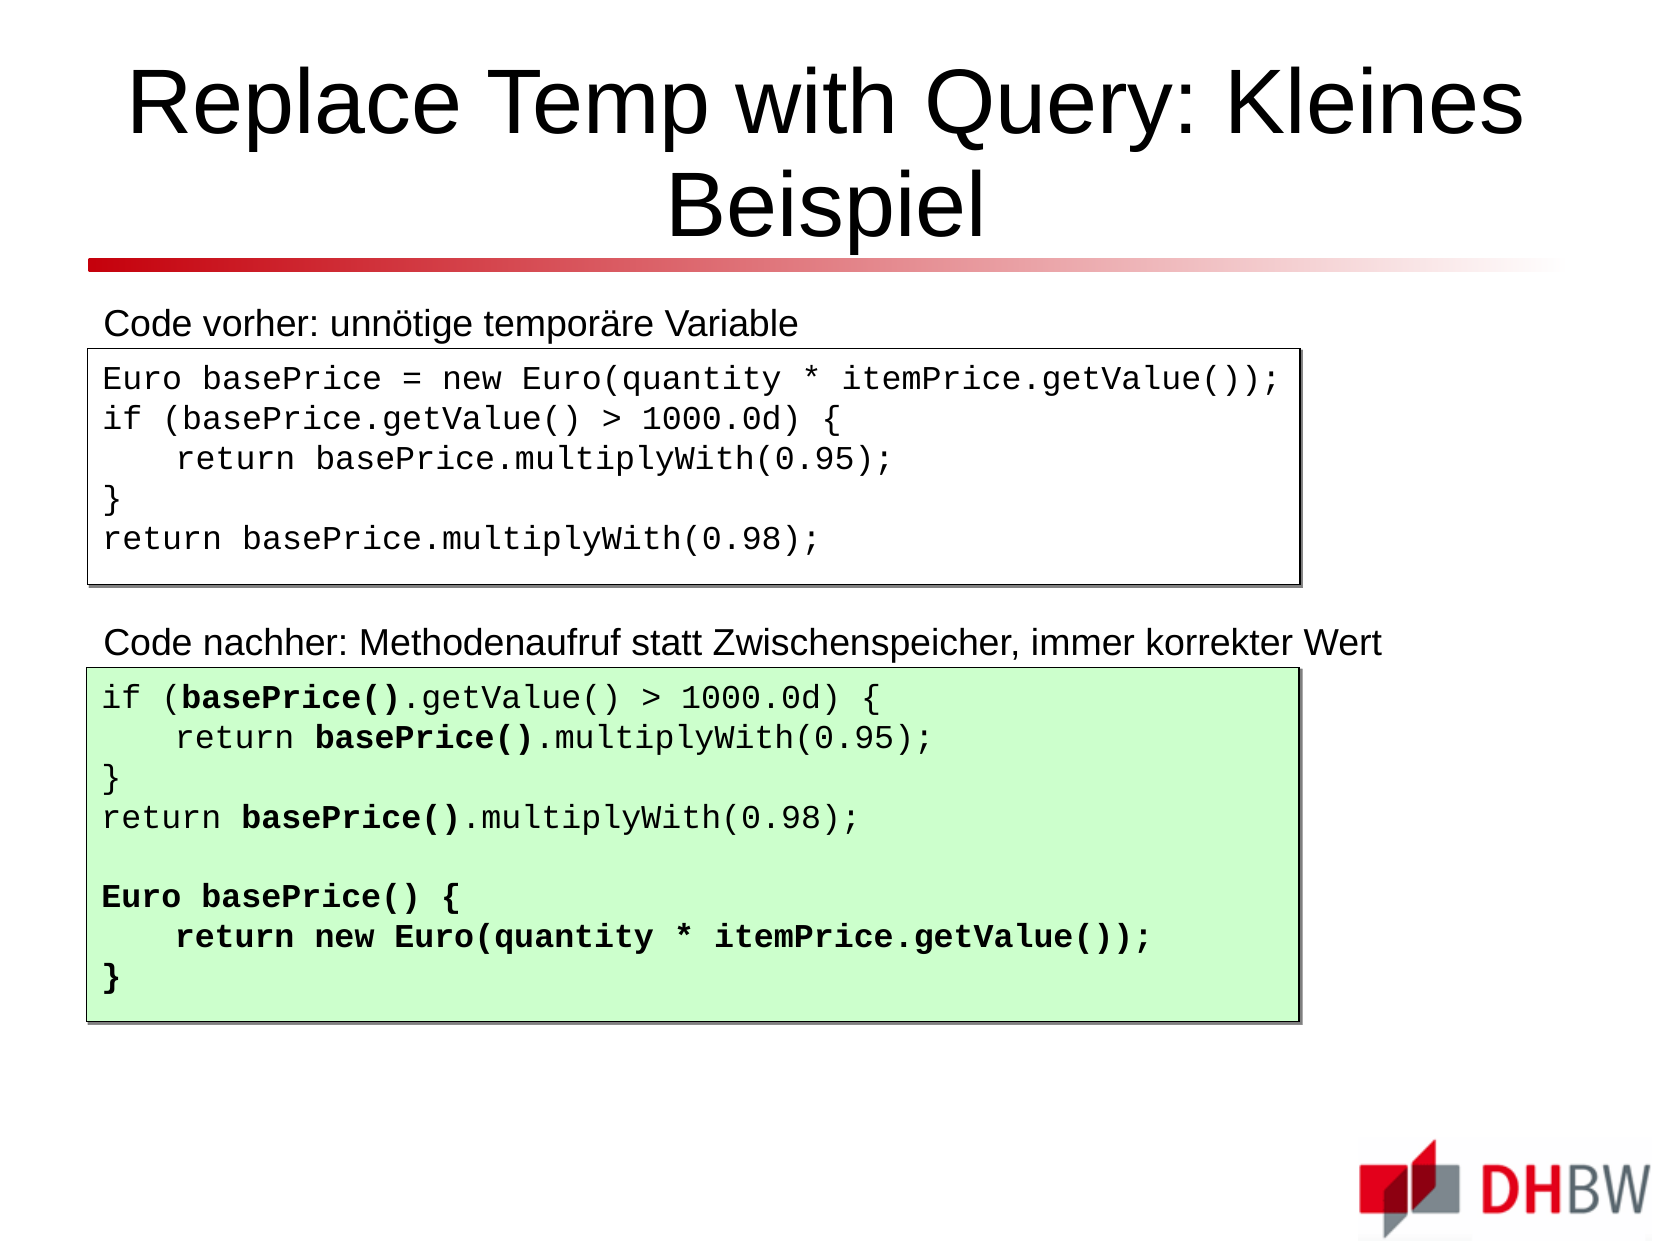

# Replace Temp with Query: Kleines Beispiel
Code vorher: unnötige temporäre Variable
Euro basePrice = new Euro(quantity * itemPrice.getValue());
if (basePrice.getValue() > 1000.0d) {
	return basePrice.multiplyWith(0.95);
}
return basePrice.multiplyWith(0.98);
Code nachher: Methodenaufruf statt Zwischenspeicher, immer korrekter Wert
if (basePrice().getValue() > 1000.0d) {
	return basePrice().multiplyWith(0.95);
}
return basePrice().multiplyWith(0.98);
Euro basePrice() {
	return new Euro(quantity * itemPrice.getValue());
}